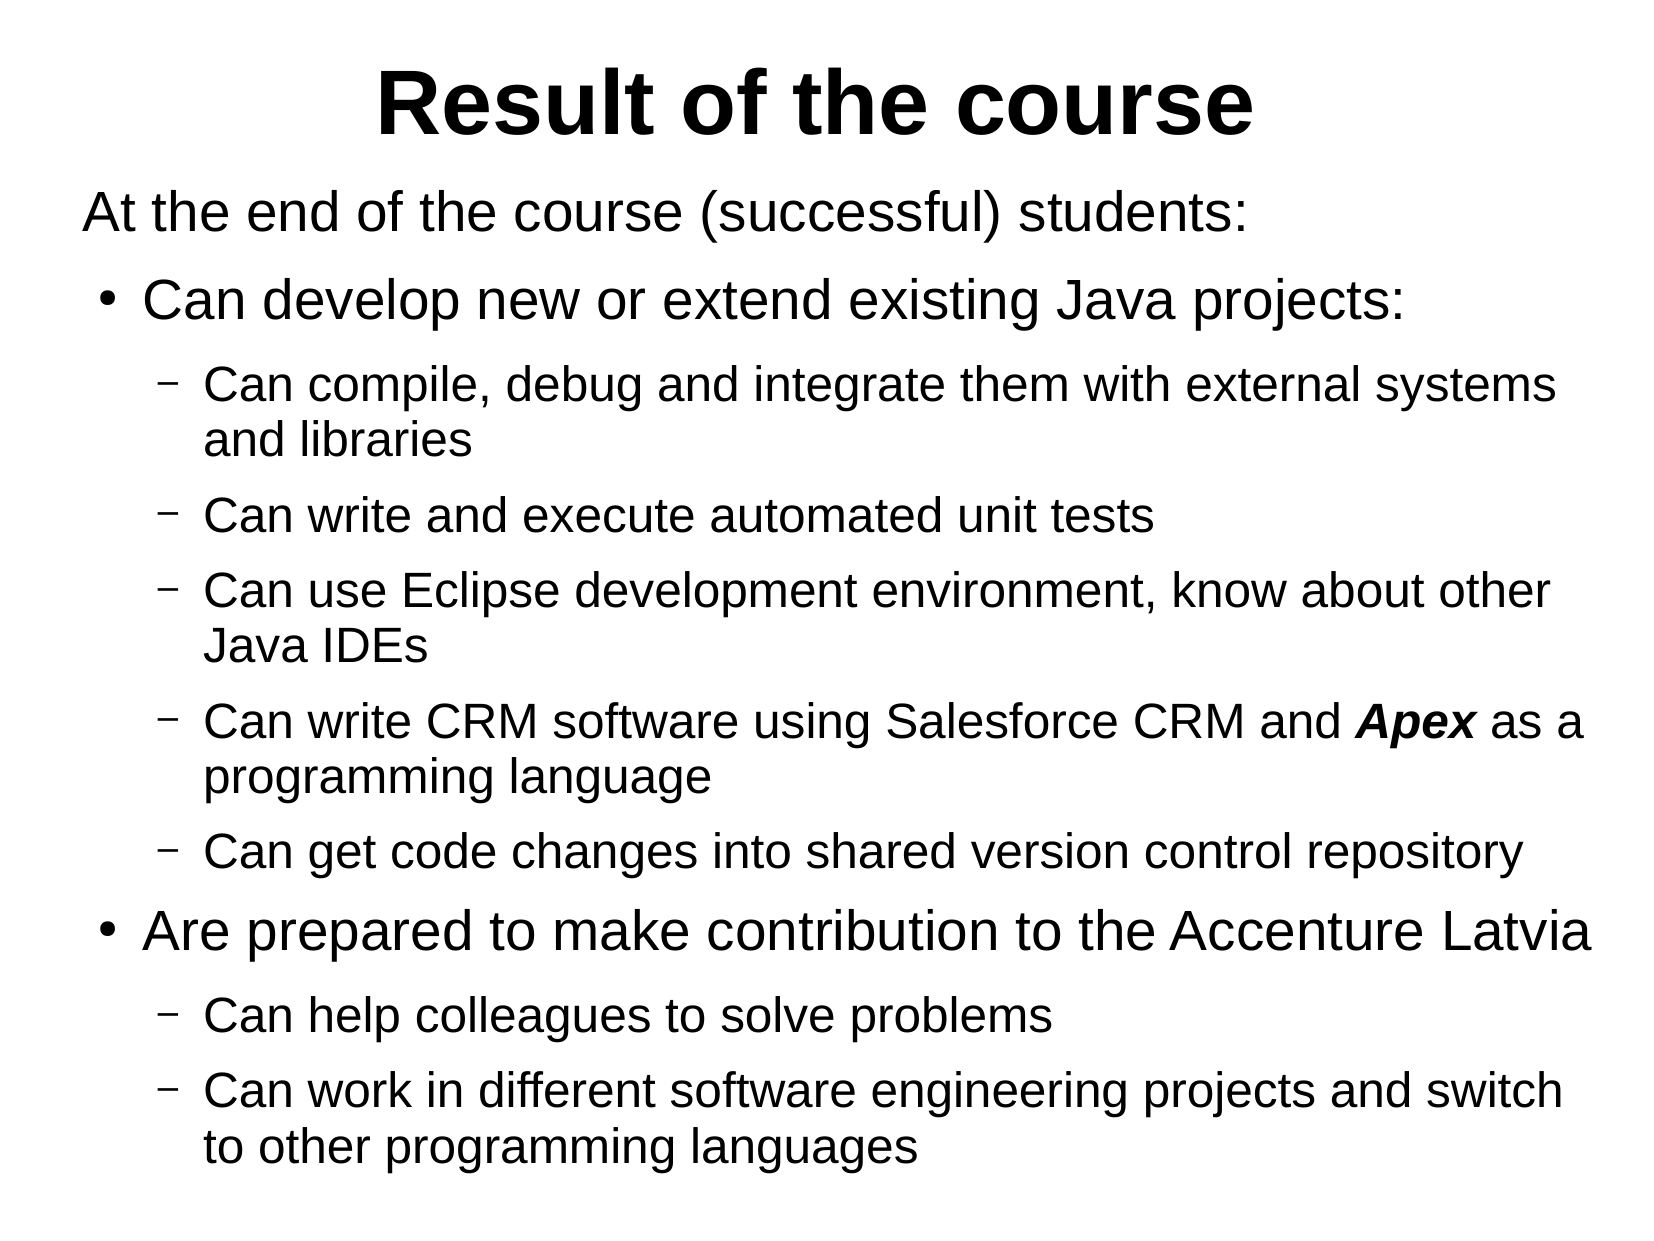

# Result of the course
At the end of the course (successful) students:
Can develop new or extend existing Java projects:
Can compile, debug and integrate them with external systems and libraries
Can write and execute automated unit tests
Can use Eclipse development environment, know about other Java IDEs
Can write CRM software using Salesforce CRM and Apex as a programming language
Can get code changes into shared version control repository
Are prepared to make contribution to the Accenture Latvia
Can help colleagues to solve problems
Can work in different software engineering projects and switch to other programming languages